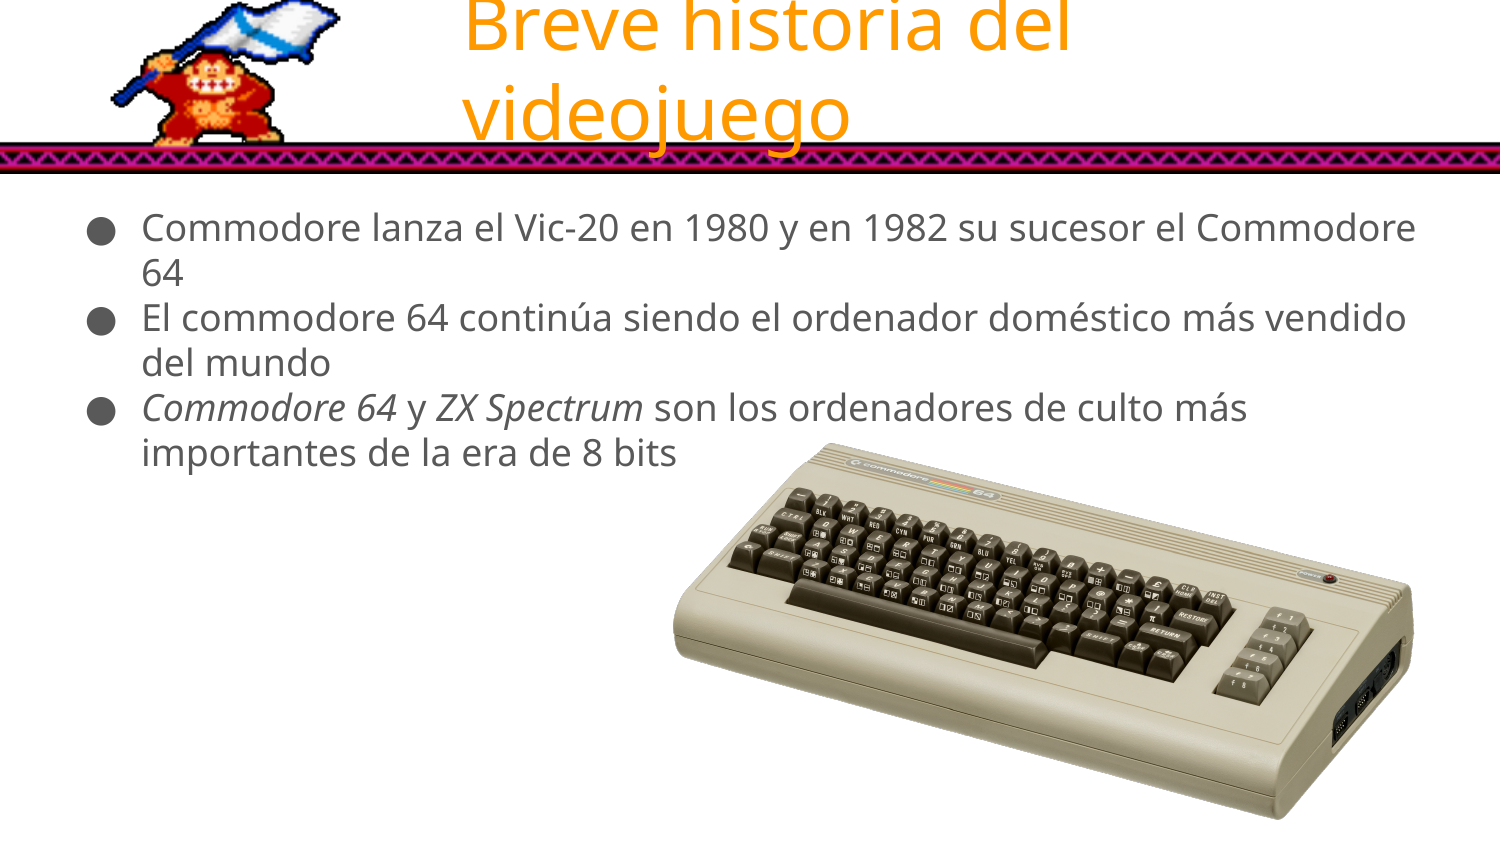

# Breve historia del videojuego
Commodore lanza el Vic-20 en 1980 y en 1982 su sucesor el Commodore 64
El commodore 64 continúa siendo el ordenador doméstico más vendido del mundo
Commodore 64 y ZX Spectrum son los ordenadores de culto más importantes de la era de 8 bits